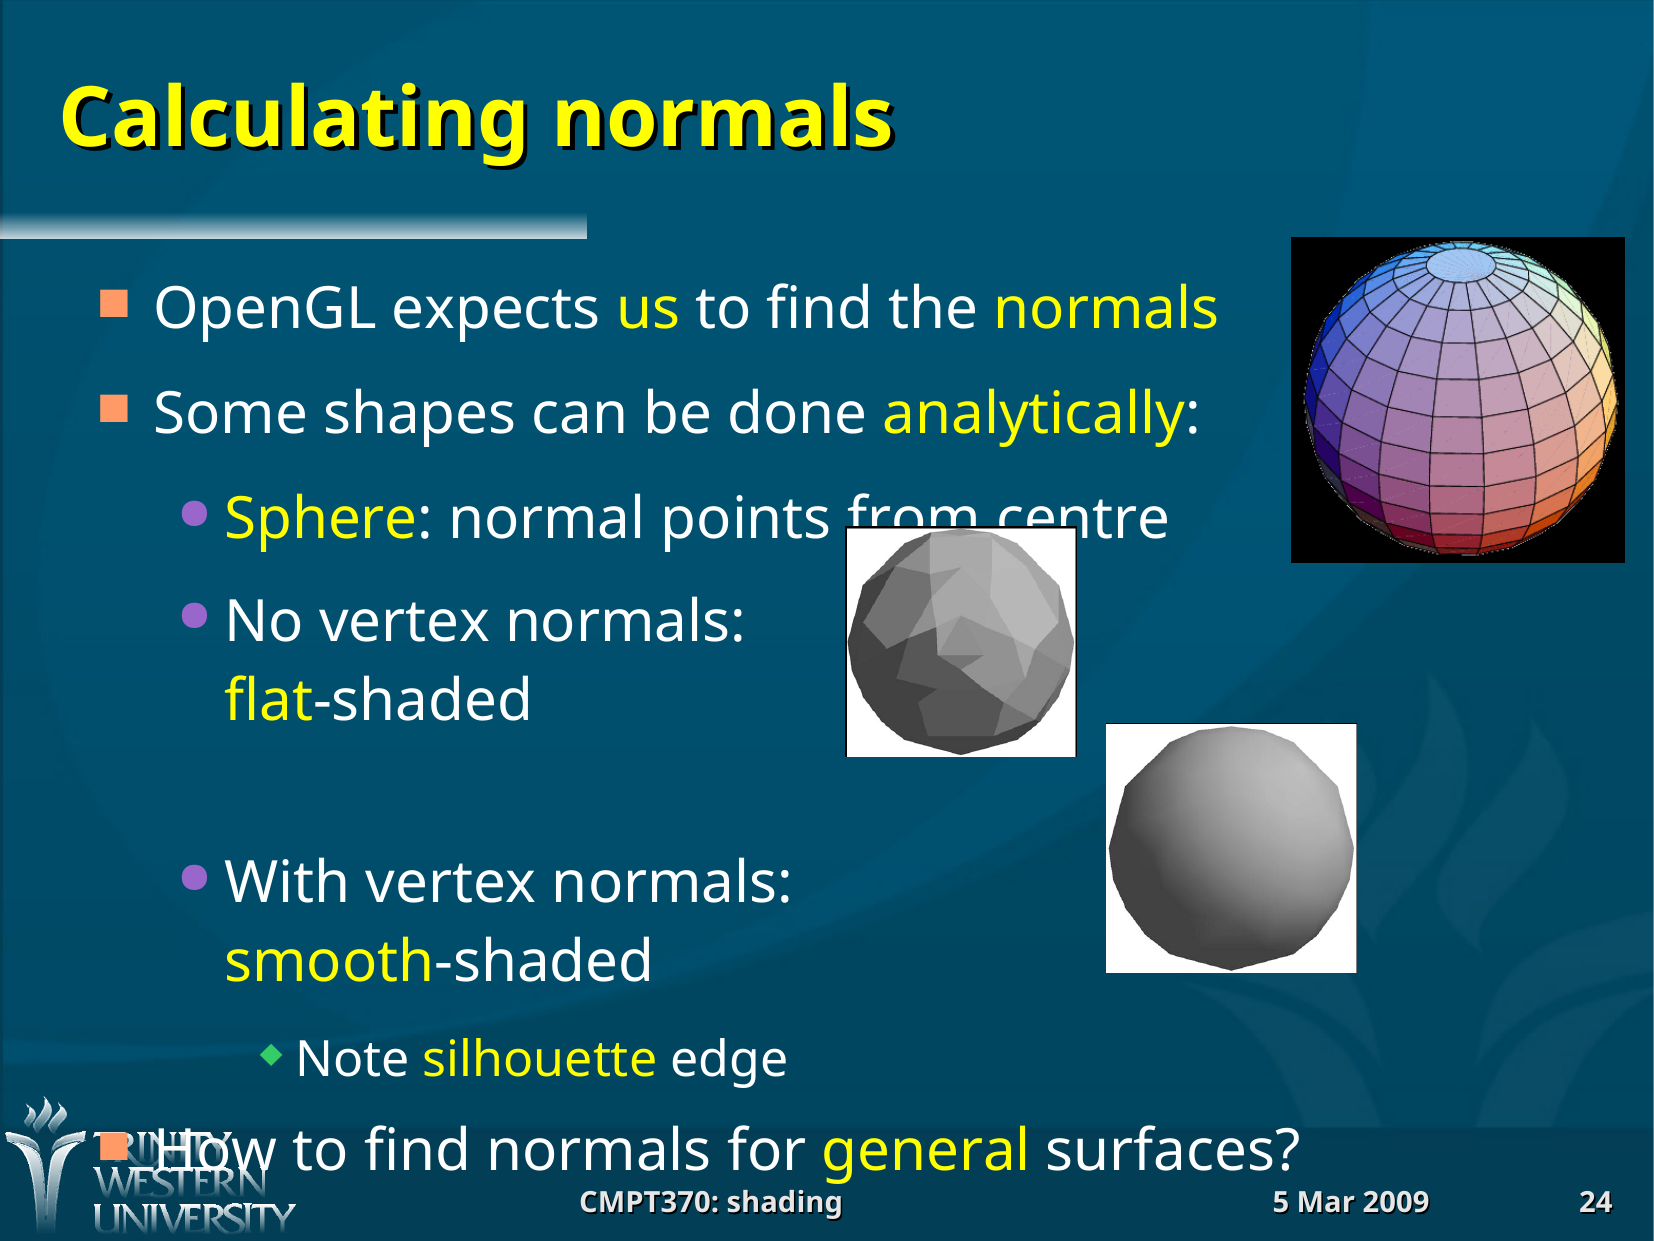

# Calculating normals
OpenGL expects us to find the normals
Some shapes can be done analytically:
Sphere: normal points from centre
No vertex normals:
flat-shaded
With vertex normals:
smooth-shaded
Note silhouette edge
How to find normals for general surfaces?
CMPT370: shading
5 Mar 2009
24